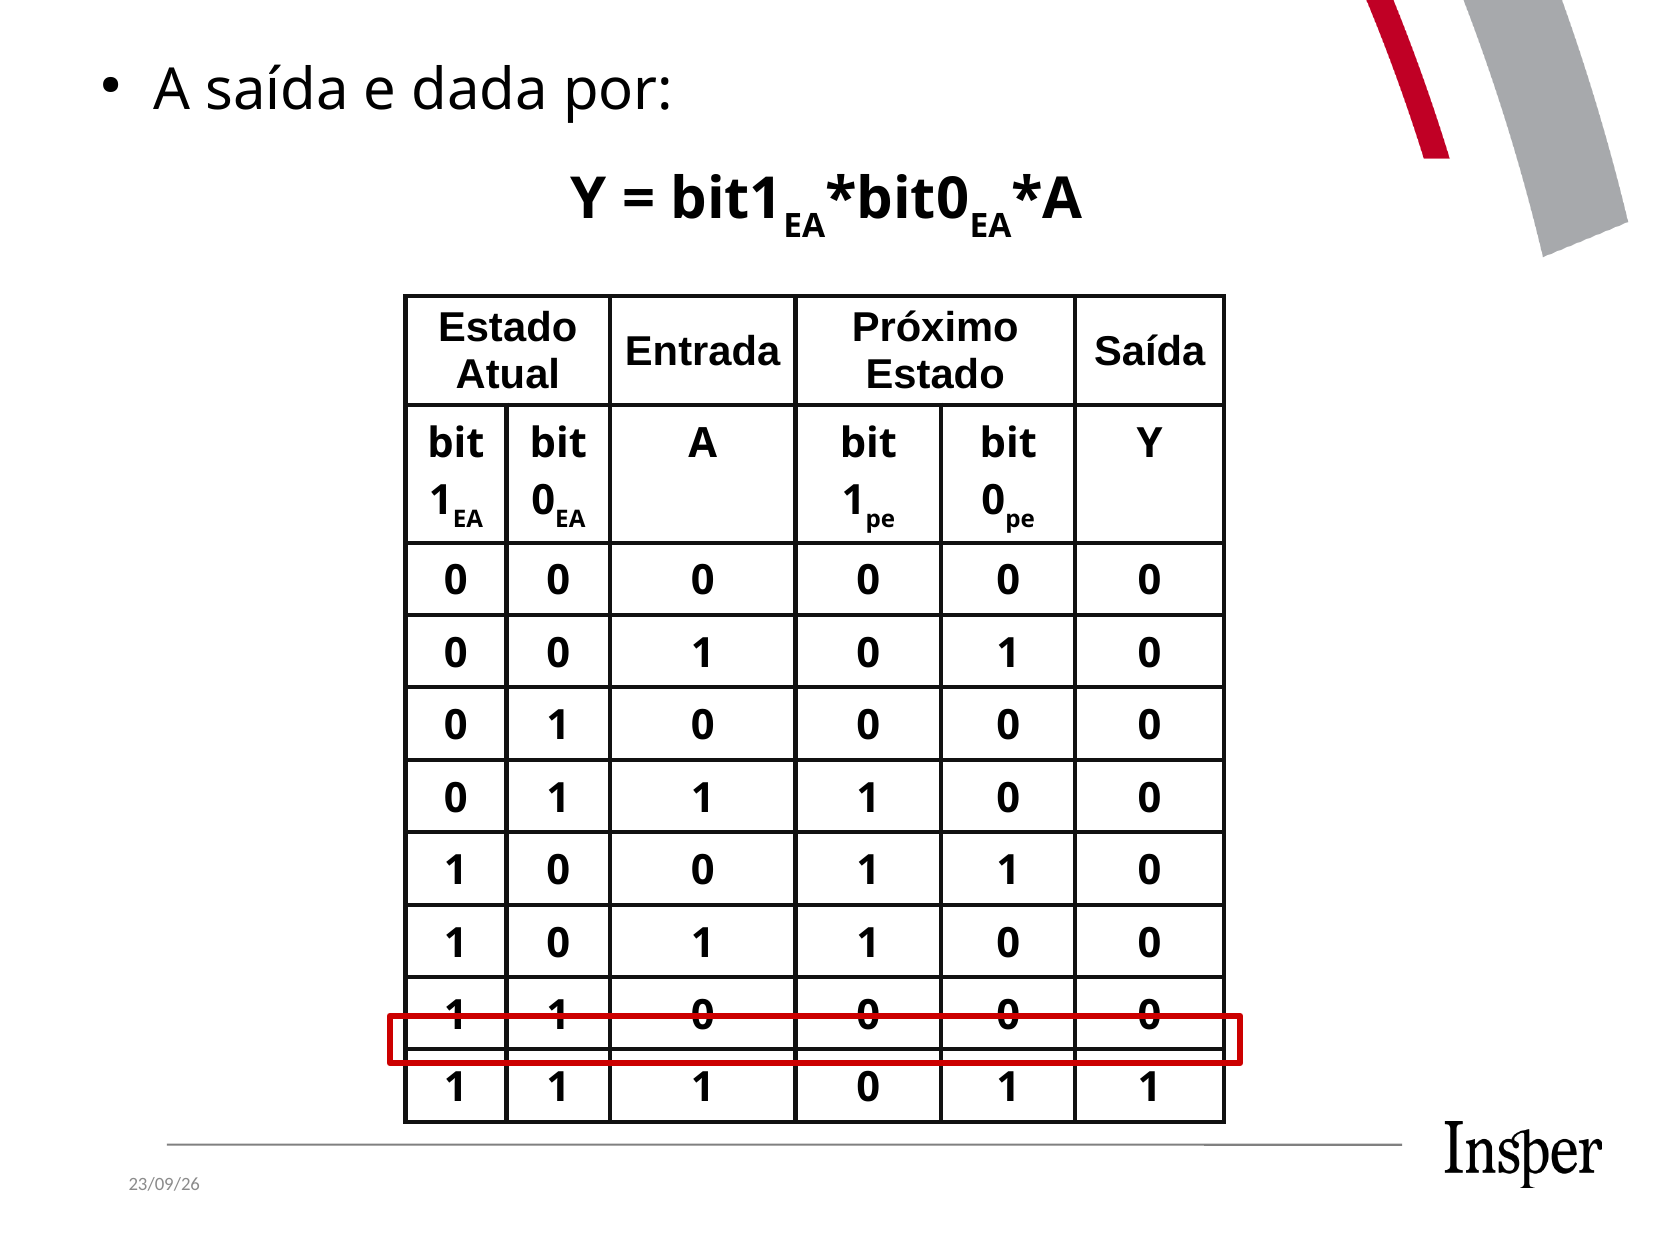

# A saída e dada por:
Y = bit1EA*bit0EA*A
| Estado Atual | | Entrada | Próximo Estado | | Saída |
| --- | --- | --- | --- | --- | --- |
| bit1EA | bit0EA | A | bit 1pe | bit 0pe | Y |
| 0 | 0 | 0 | 0 | 0 | 0 |
| 0 | 0 | 1 | 0 | 1 | 0 |
| 0 | 1 | 0 | 0 | 0 | 0 |
| 0 | 1 | 1 | 1 | 0 | 0 |
| 1 | 0 | 0 | 1 | 1 | 0 |
| 1 | 0 | 1 | 1 | 0 | 0 |
| 1 | 1 | 0 | 0 | 0 | 0 |
| 1 | 1 | 1 | 0 | 1 | 1 |